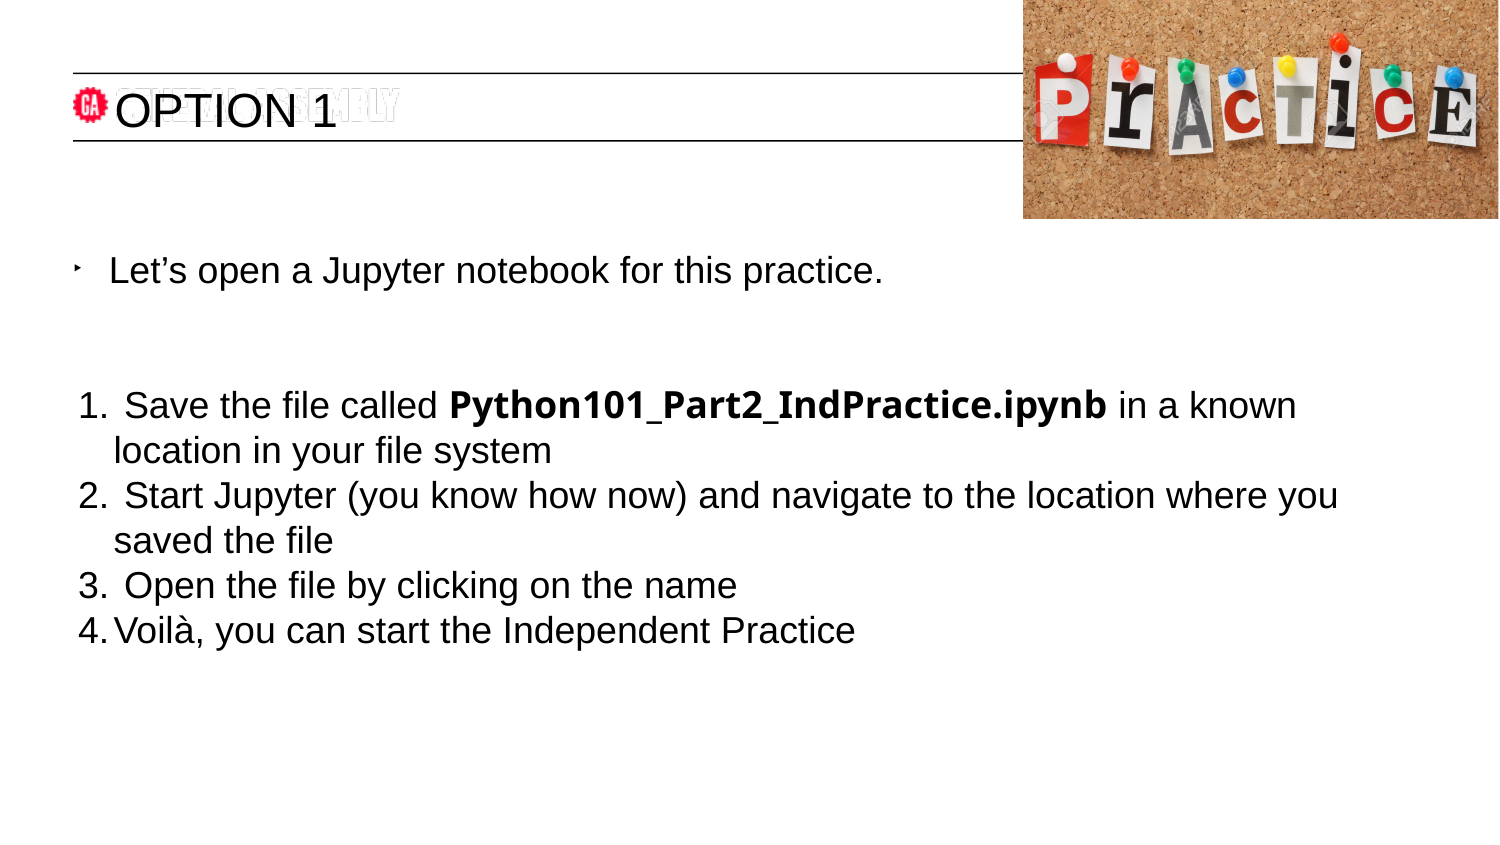

OPTION 1
Let’s open a Jupyter notebook for this practice.
 Save the file called Python101_Part2_IndPractice.ipynb in a known location in your file system
 Start Jupyter (you know how now) and navigate to the location where you saved the file
 Open the file by clicking on the name
Voilà, you can start the Independent Practice